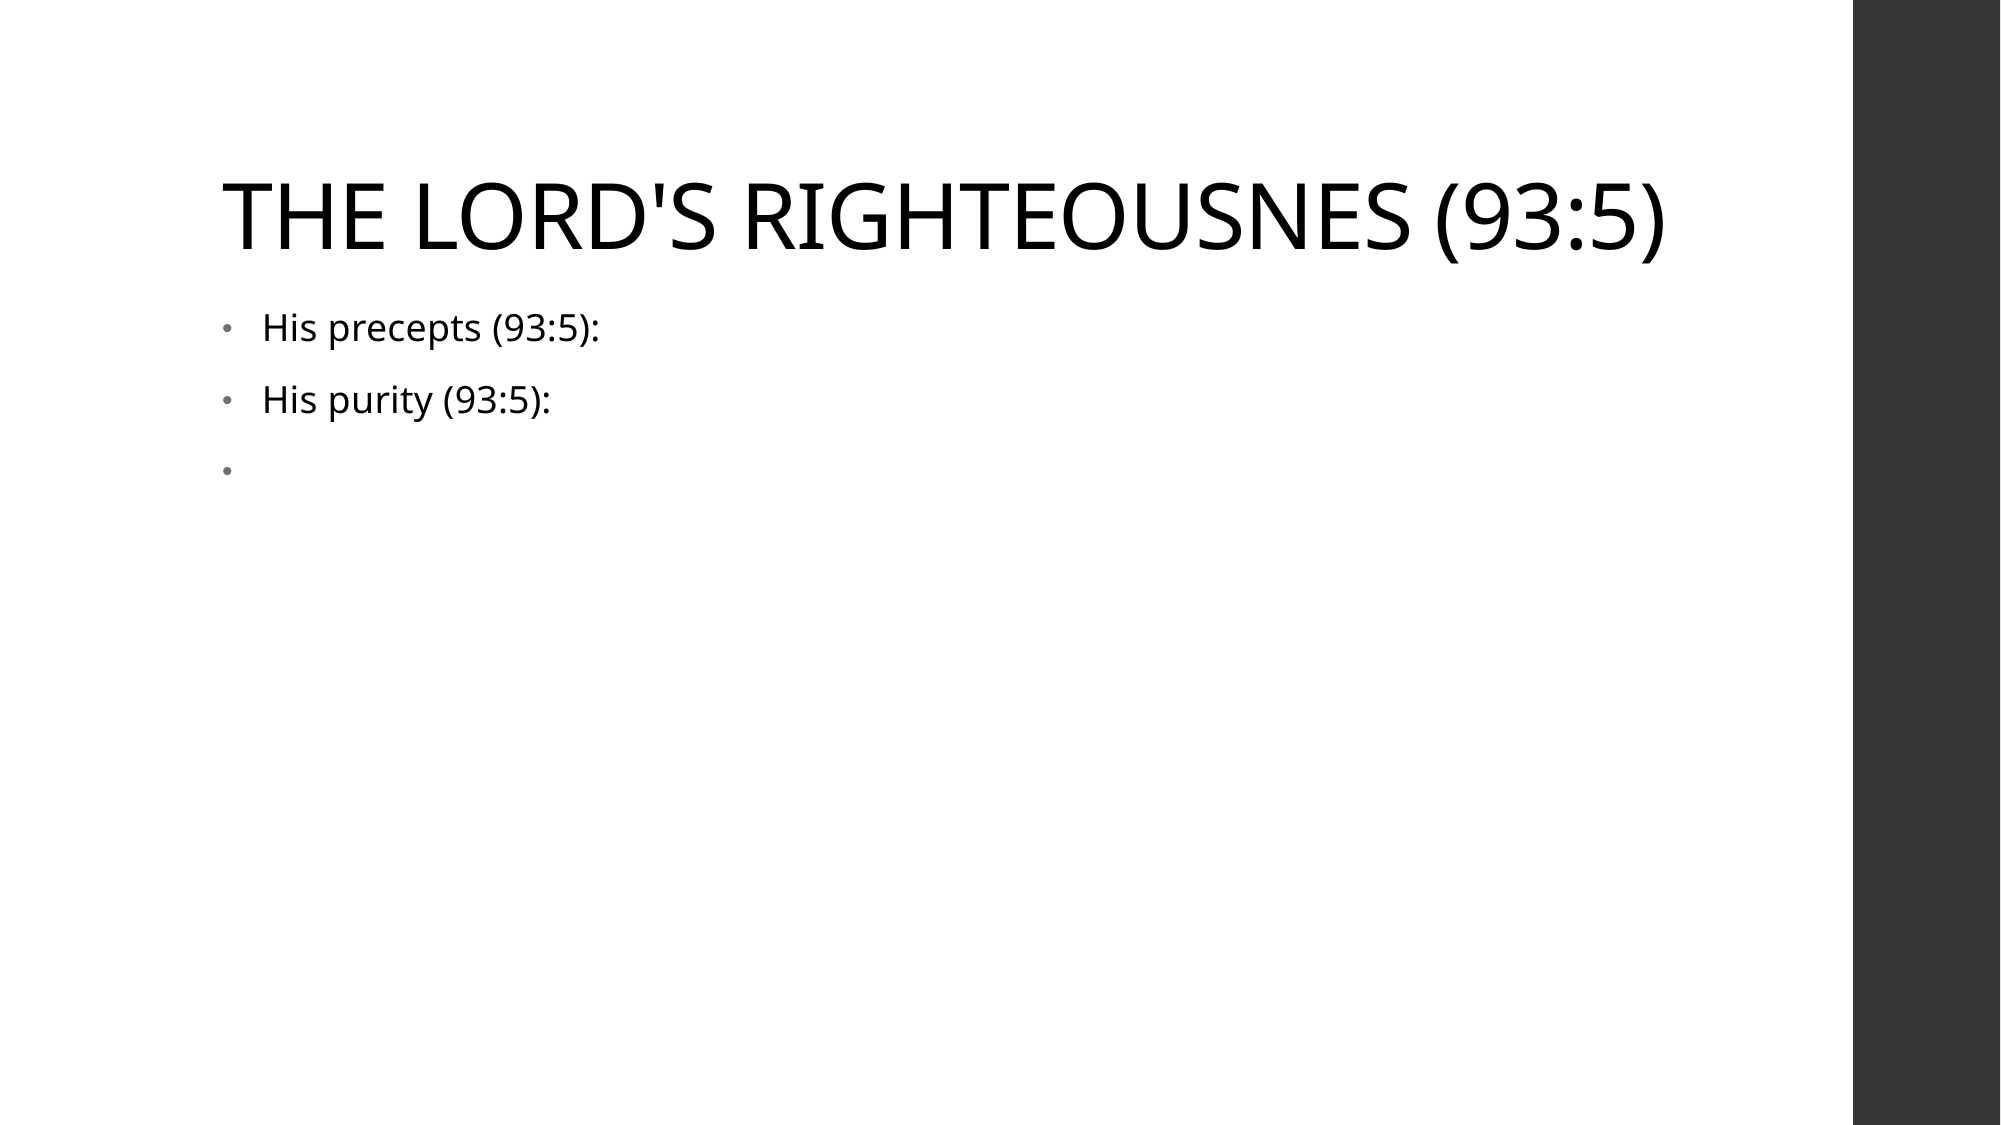

# THE LORD'S RIGHTEOUSNES (93:5)
 His precepts (93:5):
 His purity (93:5):